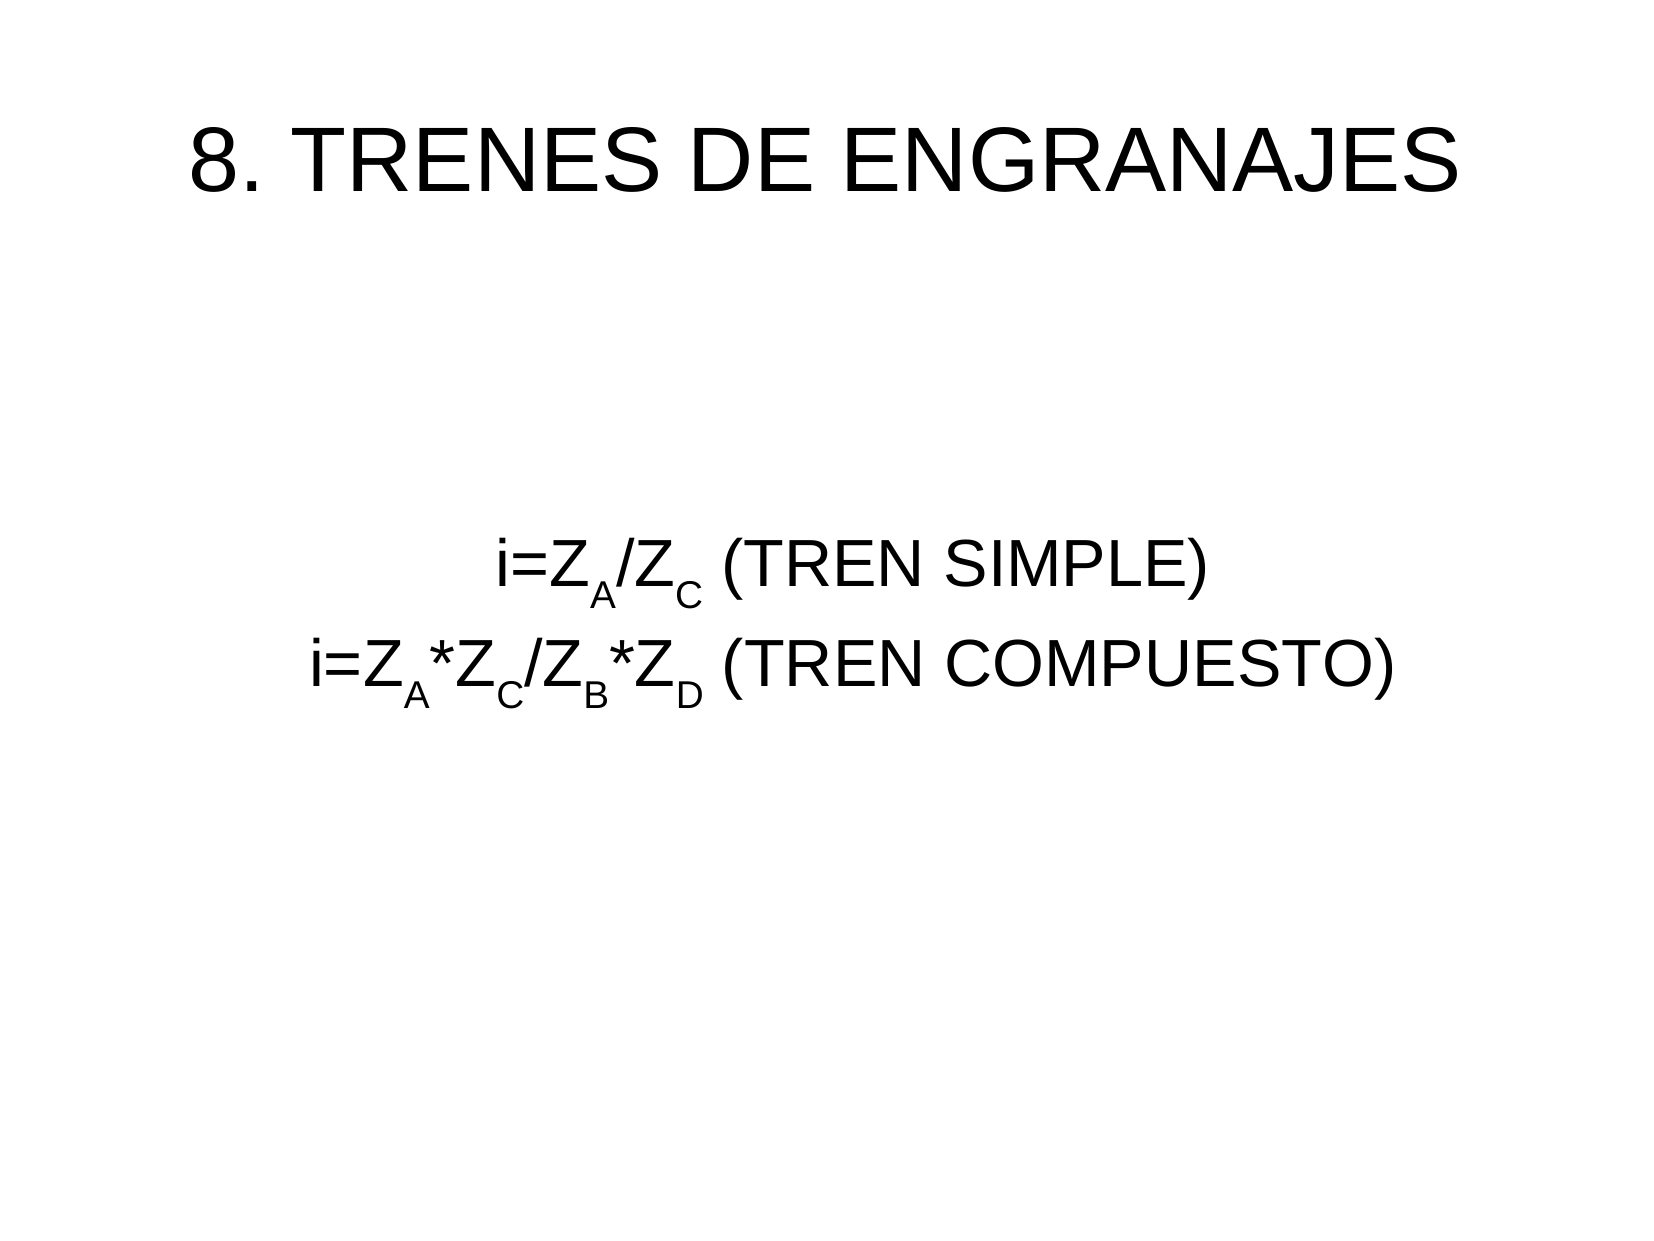

# 8. TRENES DE ENGRANAJES
i=ZA/ZC (TREN SIMPLE)
i=ZA*ZC/ZB*ZD (TREN COMPUESTO)